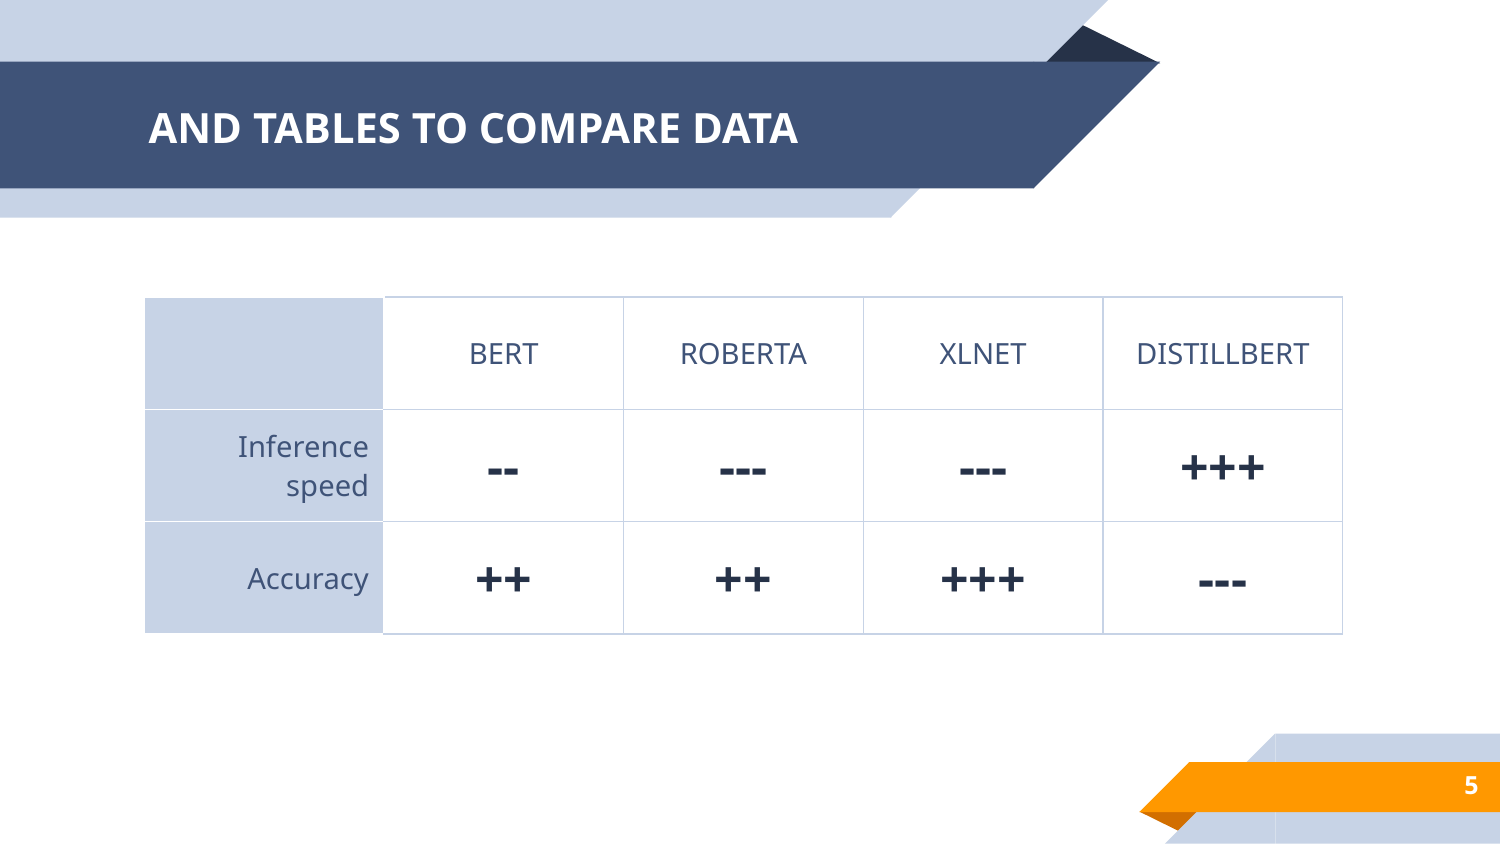

# AND TABLES TO COMPARE DATA
| | BERT | ROBERTA | XLNET | DISTILLBERT |
| --- | --- | --- | --- | --- |
| Inference speed | -- | --- | --- | +++ |
| Accuracy | ++ | ++ | +++ | --- |